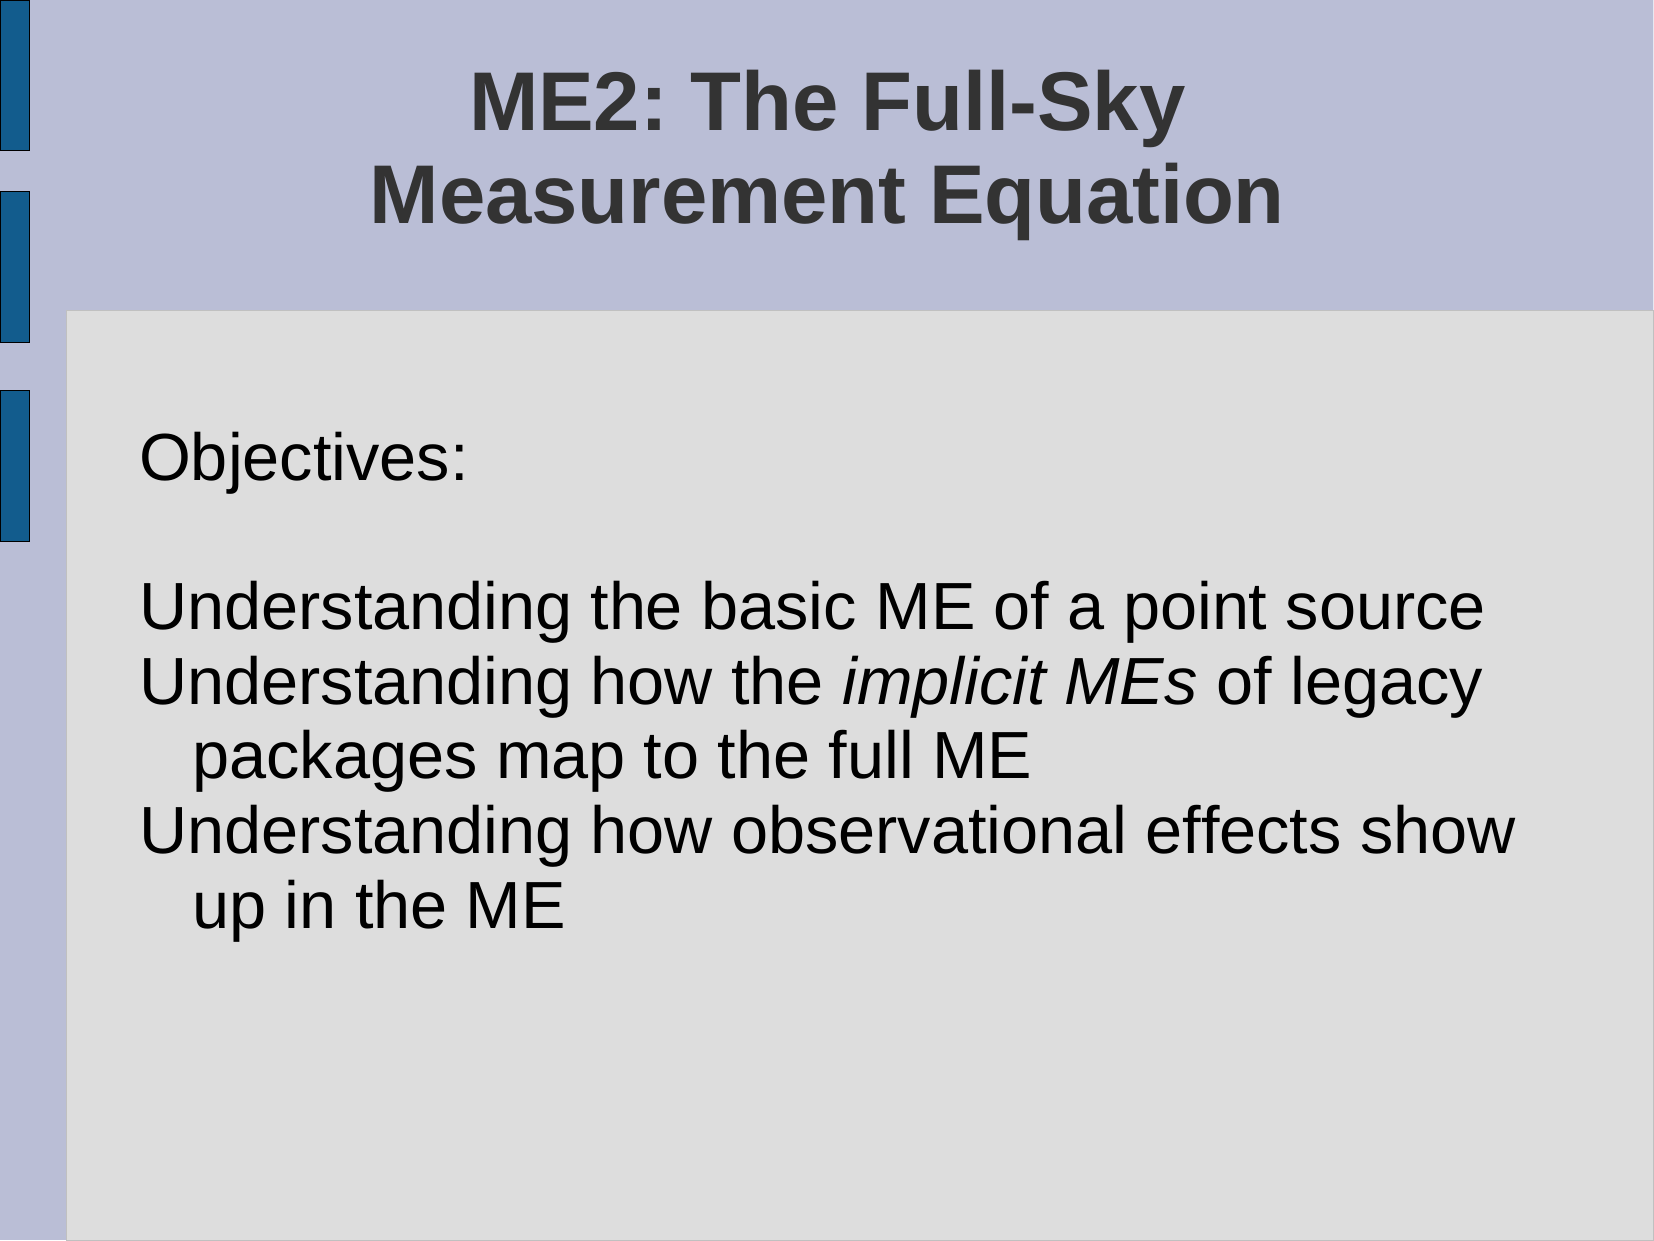

# ME2: The Full-Sky Measurement Equation
Objectives:
Understanding the basic ME of a point source
Understanding how the implicit MEs of legacy packages map to the full ME
Understanding how observational effects show up in the ME